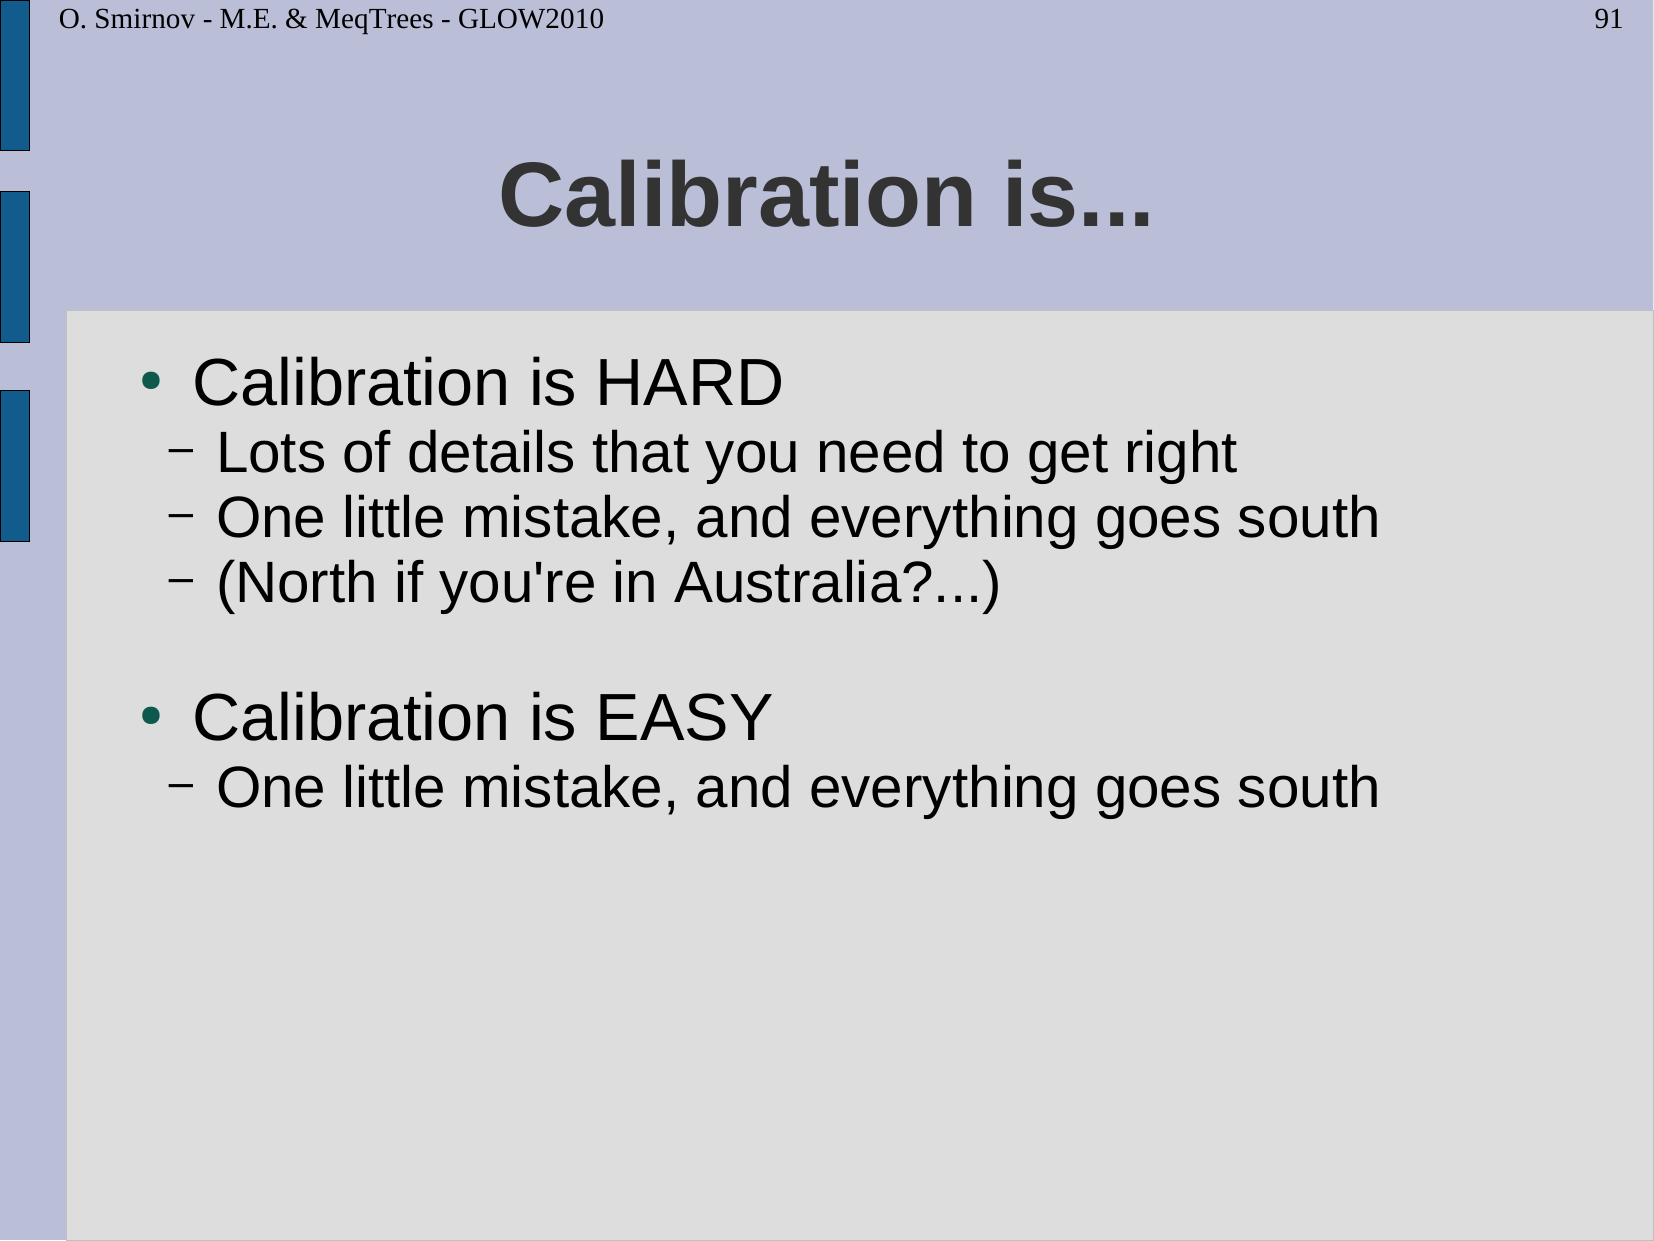

O. Smirnov - M.E. & MeqTrees - GLOW2010
91
# Calibration is...
Calibration is HARD
Lots of details that you need to get right
One little mistake, and everything goes south
(North if you're in Australia?...)
Calibration is EASY
One little mistake, and everything goes south